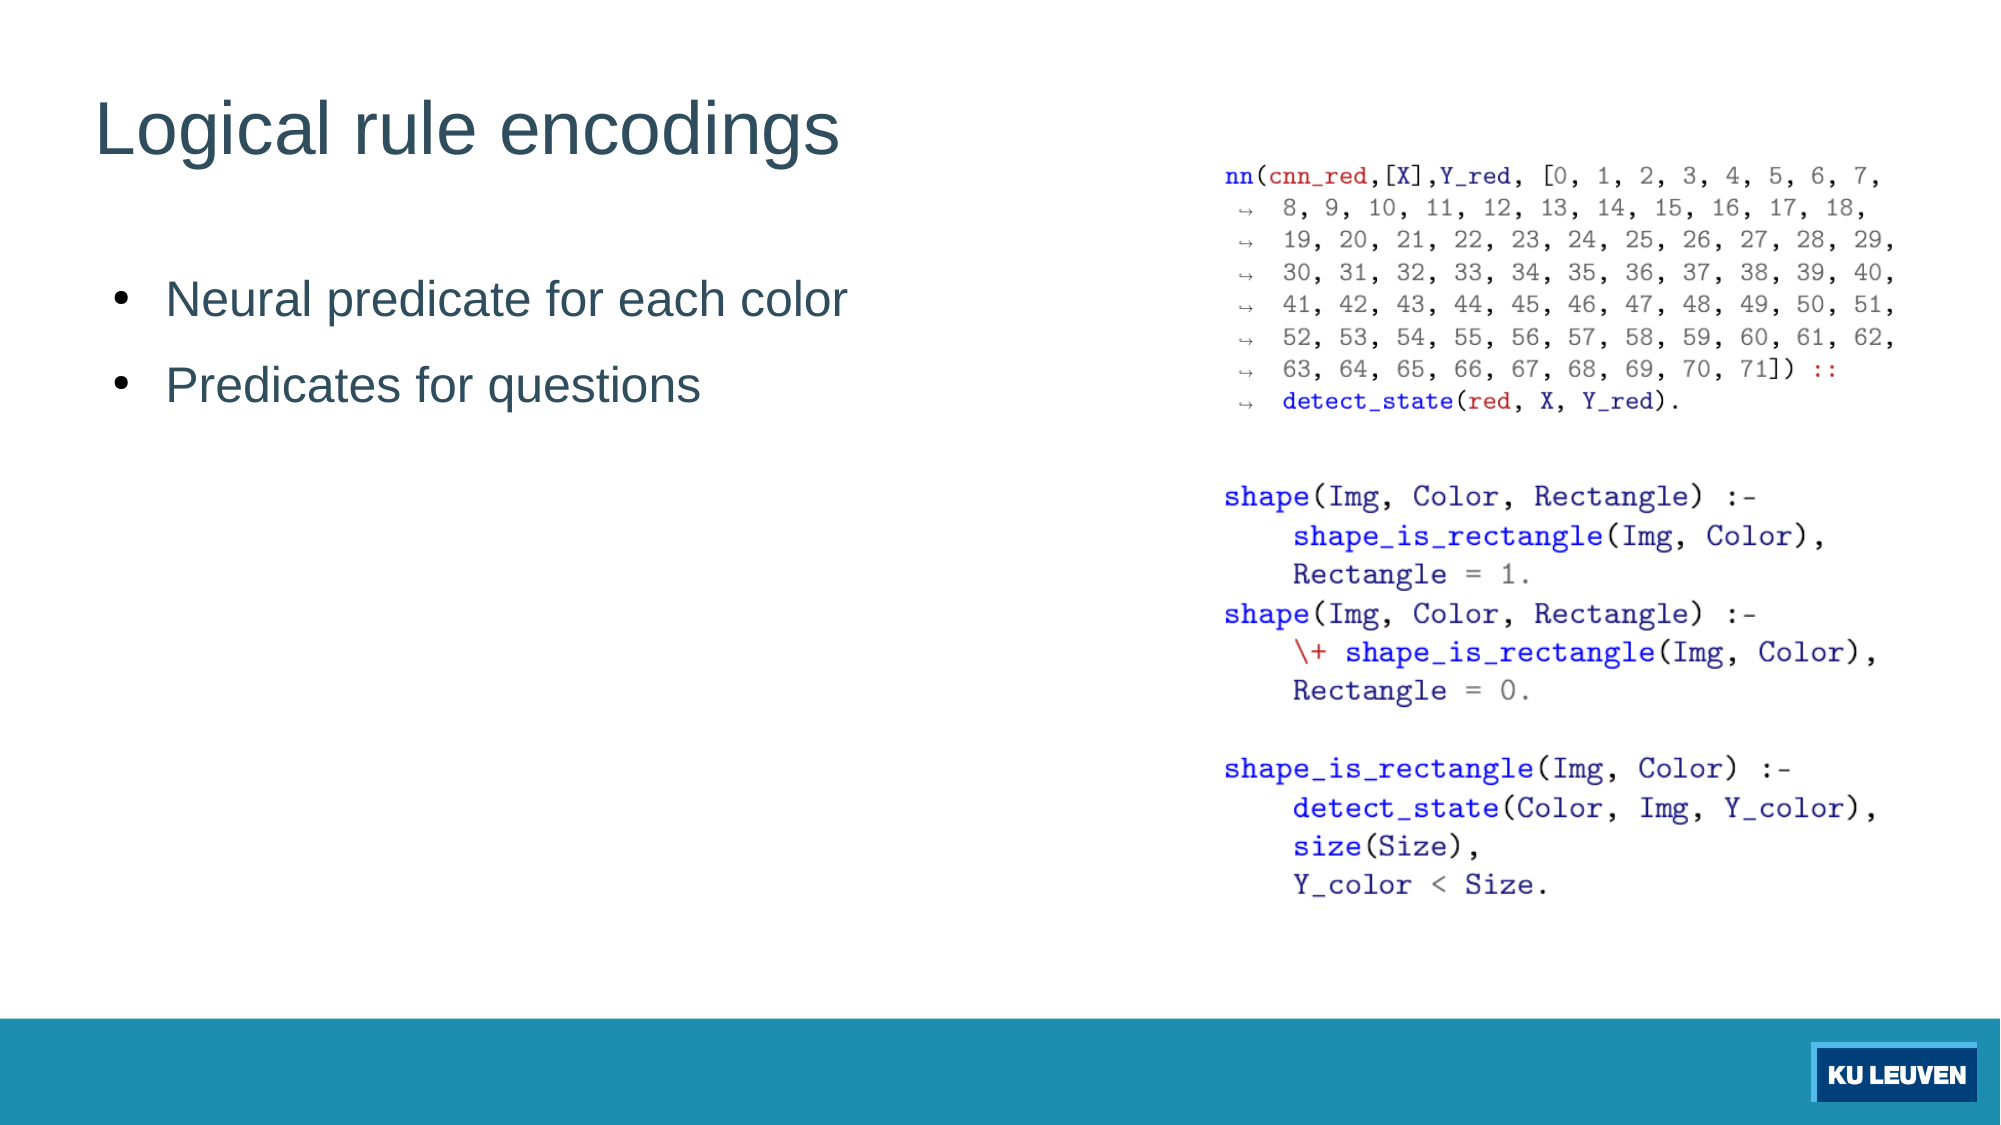

# Logical rule encodings
Neural predicate for each color
Predicates for questions